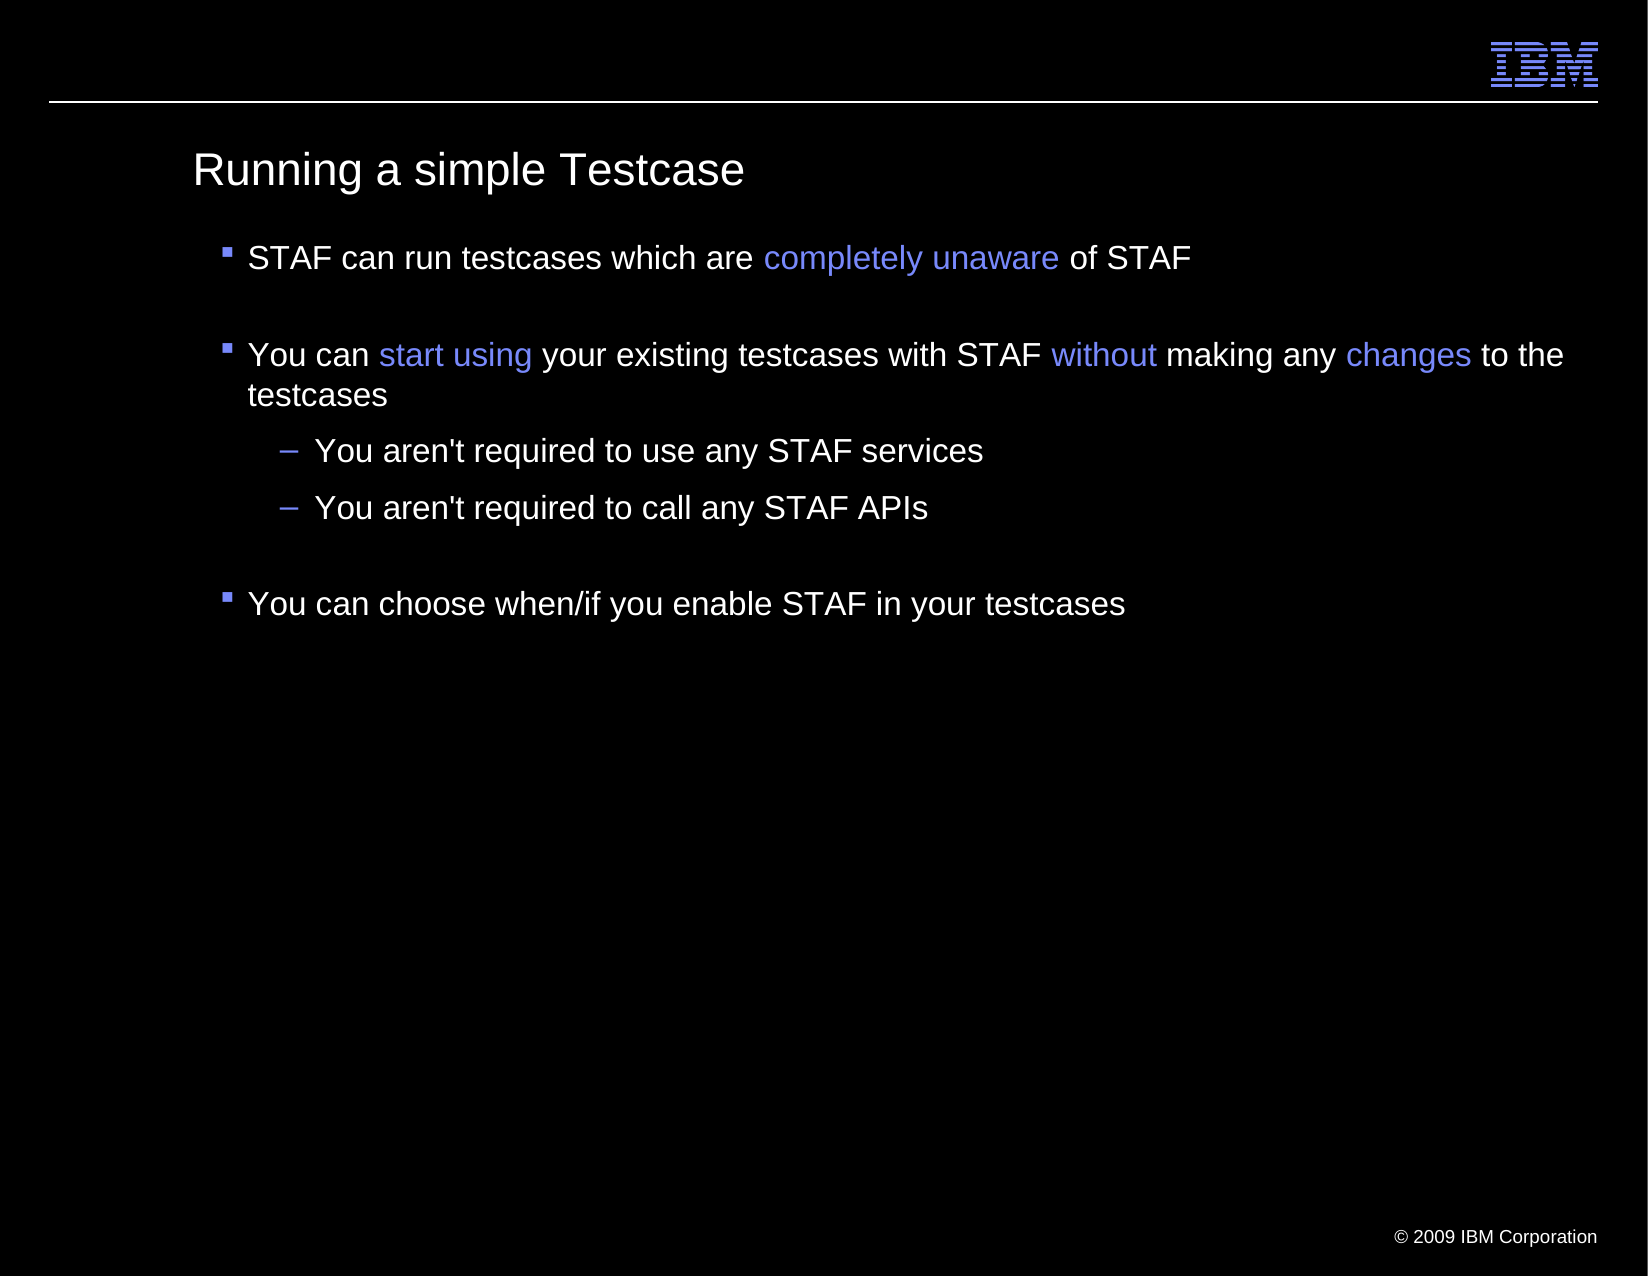

# Running a simple Testcase
STAF can run testcases which are completely unaware of STAF
You can start using your existing testcases with STAF without making any changes to the testcases
You aren't required to use any STAF services
You aren't required to call any STAF APIs
You can choose when/if you enable STAF in your testcases